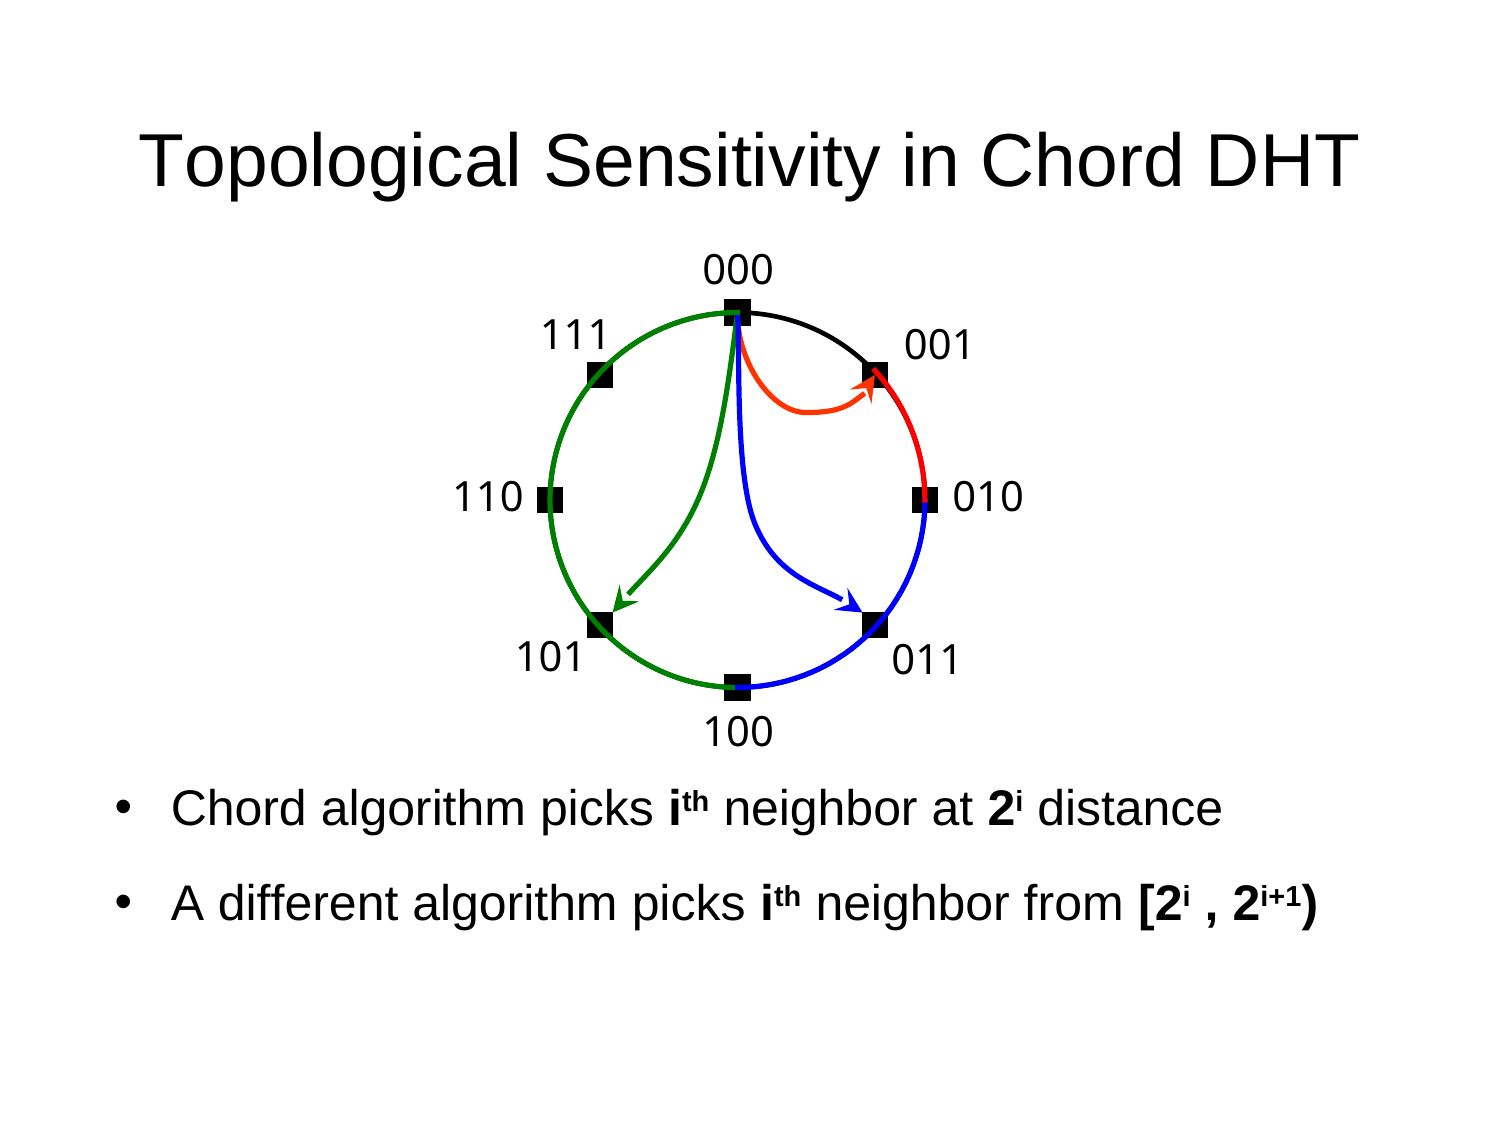

# Topological Sensitivity in Chord DHT
000
111
001
110
010
101
011
100
Chord algorithm picks ith neighbor at 2i distance
A different algorithm picks ith neighbor from [2i , 2i+1)